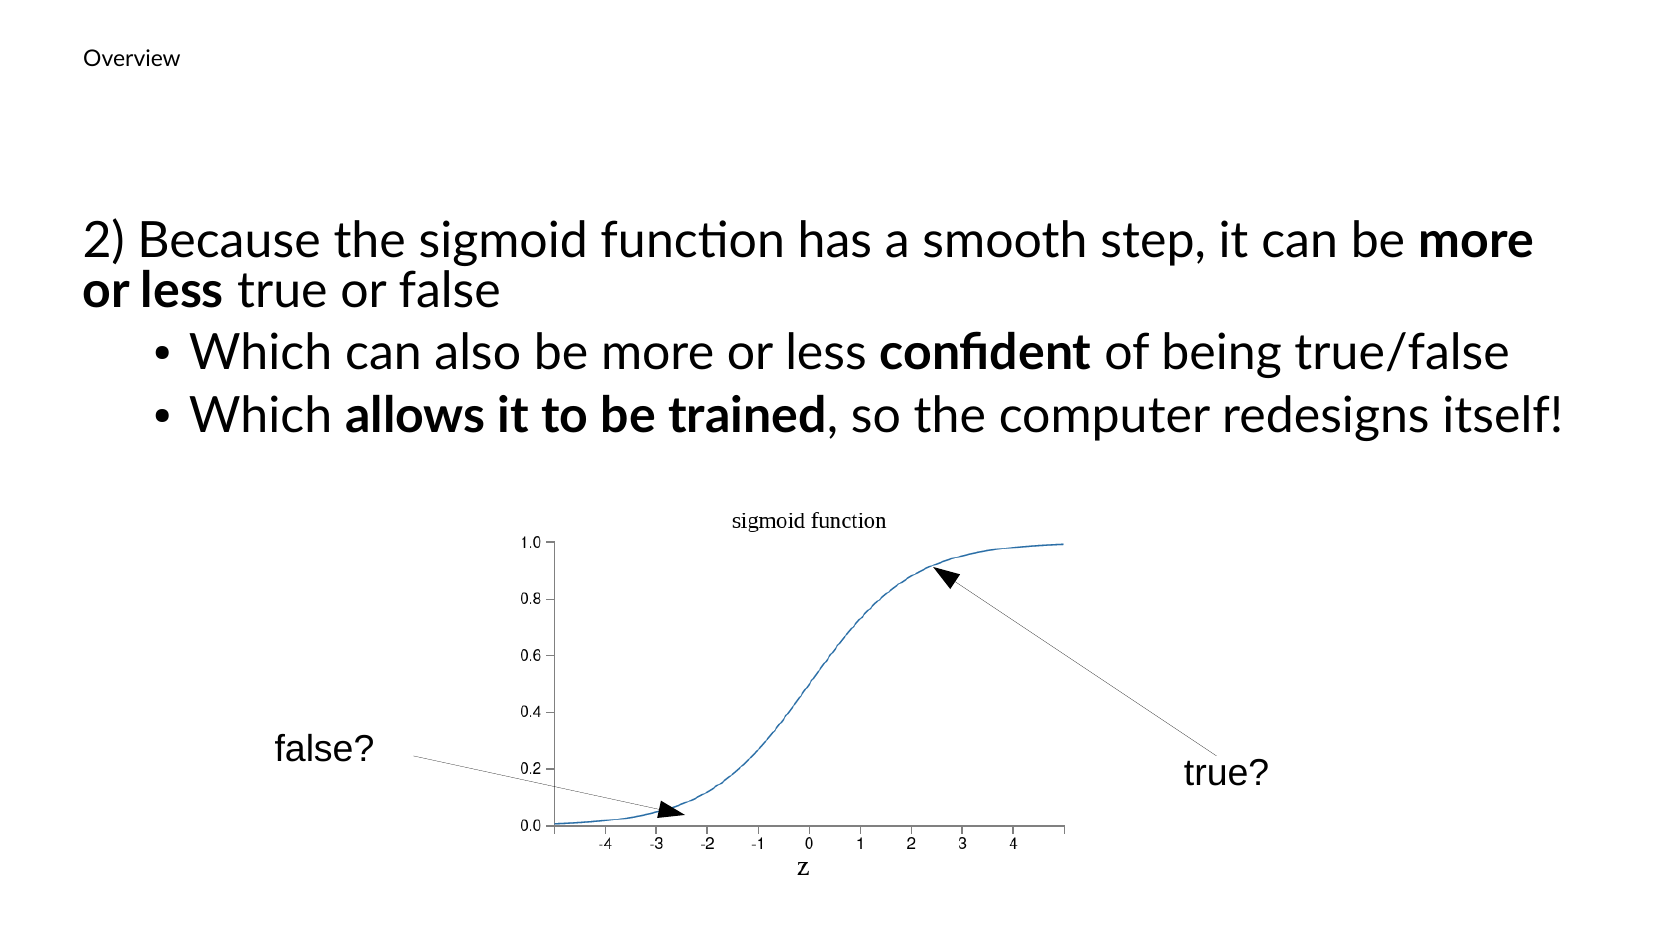

# Overview
2) Because the sigmoid function has a smooth step, it can be more or less true or false
Which can also be more or less confident of being true/false
Which allows it to be trained, so the computer redesigns itself!
false?
true?